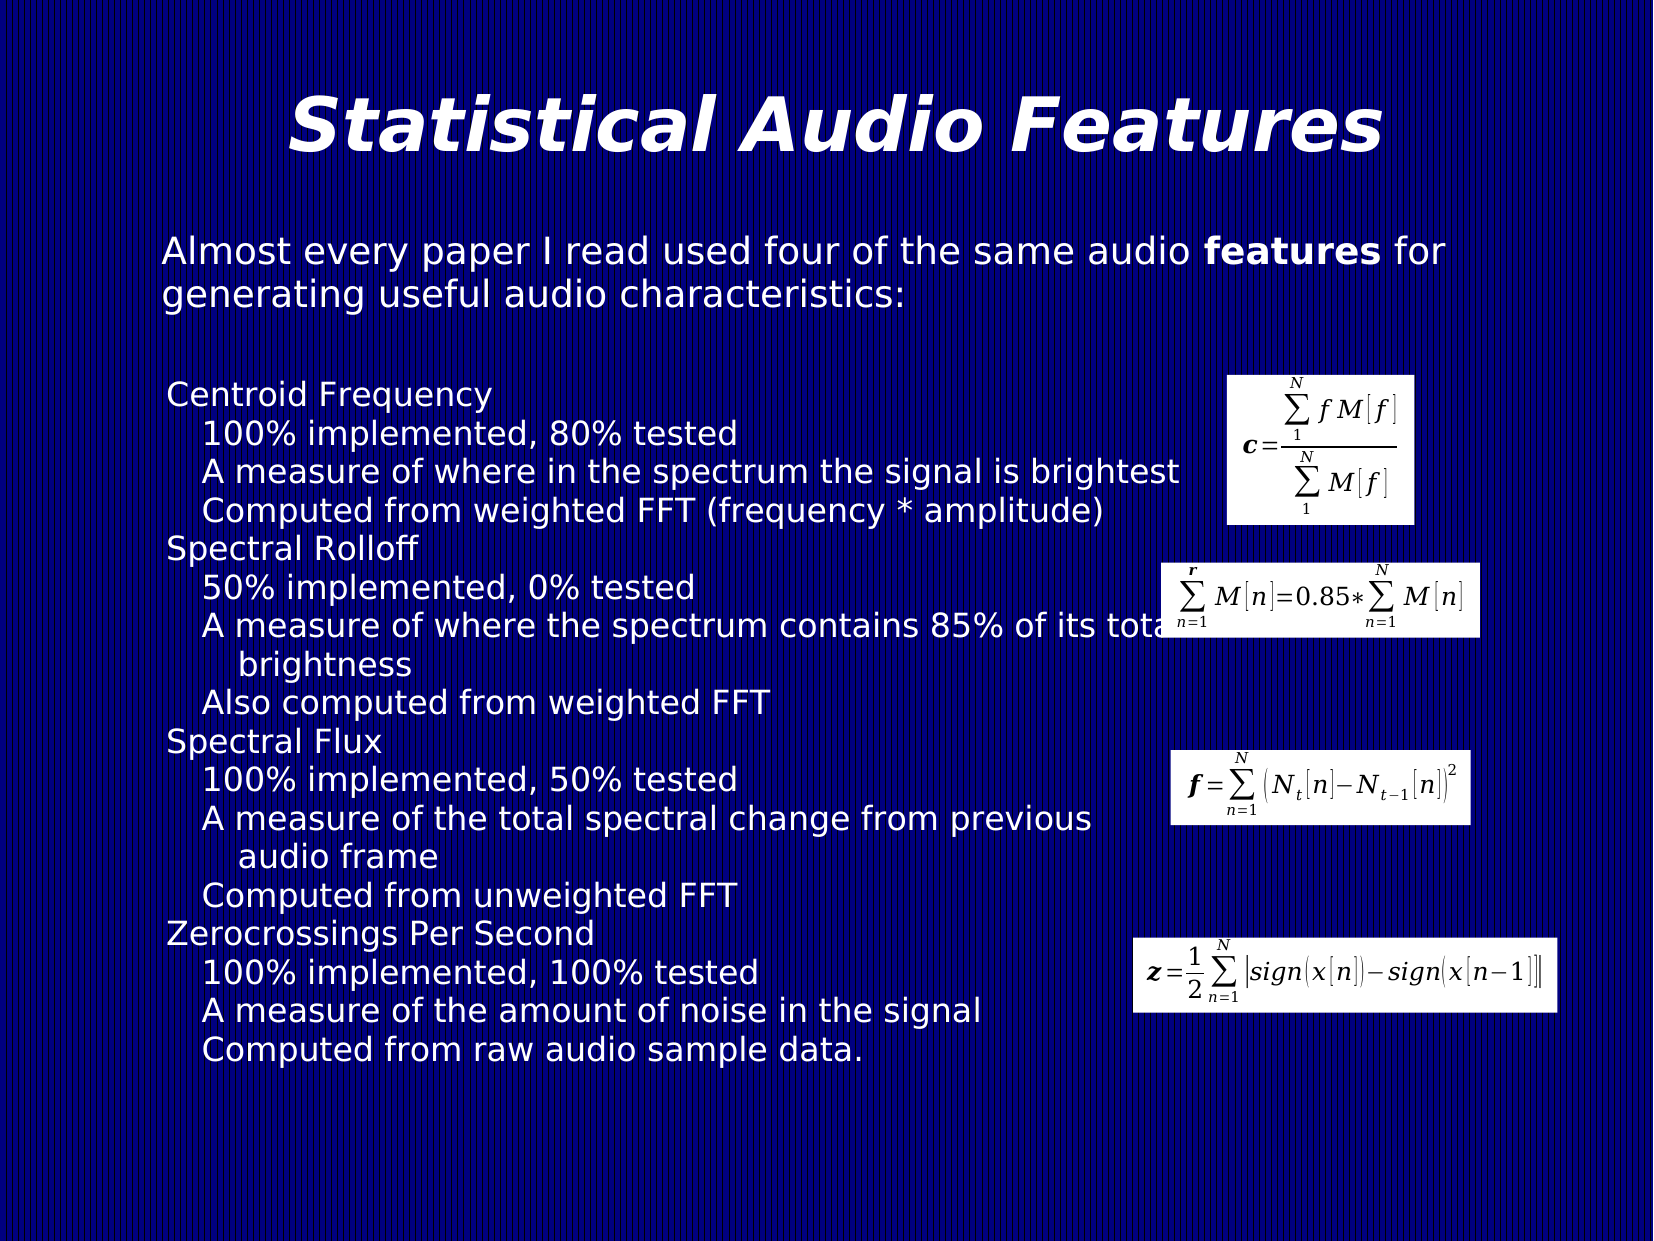

Statistical Audio Features
Almost every paper I read used four of the same audio features for generating useful audio characteristics:
Centroid Frequency
100% implemented, 80% tested
A measure of where in the spectrum the signal is brightest
Computed from weighted FFT (frequency * amplitude)
Spectral Rolloff
50% implemented, 0% tested
A measure of where the spectrum contains 85% of its total brightness
Also computed from weighted FFT
Spectral Flux
100% implemented, 50% tested
A measure of the total spectral change from previous audio frame
Computed from unweighted FFT
Zerocrossings Per Second
100% implemented, 100% tested
A measure of the amount of noise in the signal
Computed from raw audio sample data.